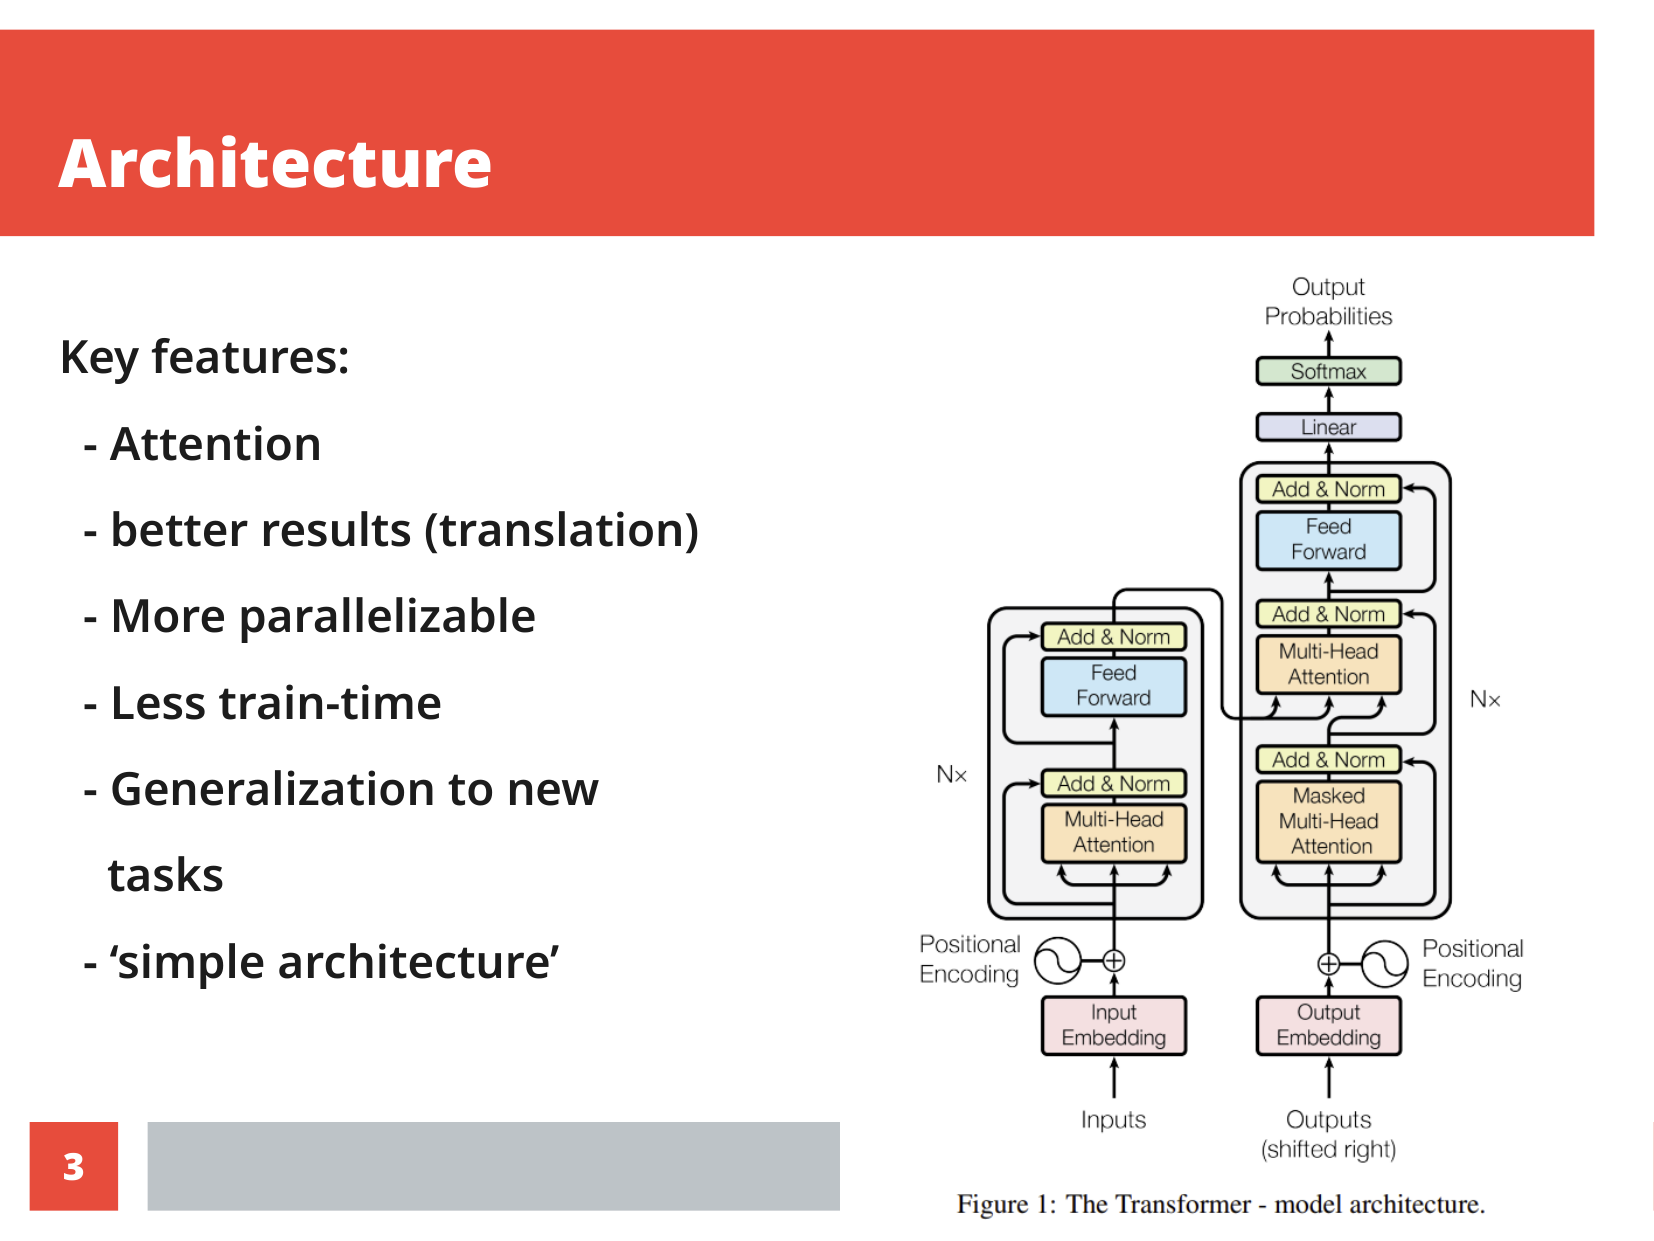

# Architecture
Key features:
 - Attention
 - better results (translation)
 - More parallelizable
 - Less train-time
 - Generalization to new
 tasks
 - ‘simple architecture’
3